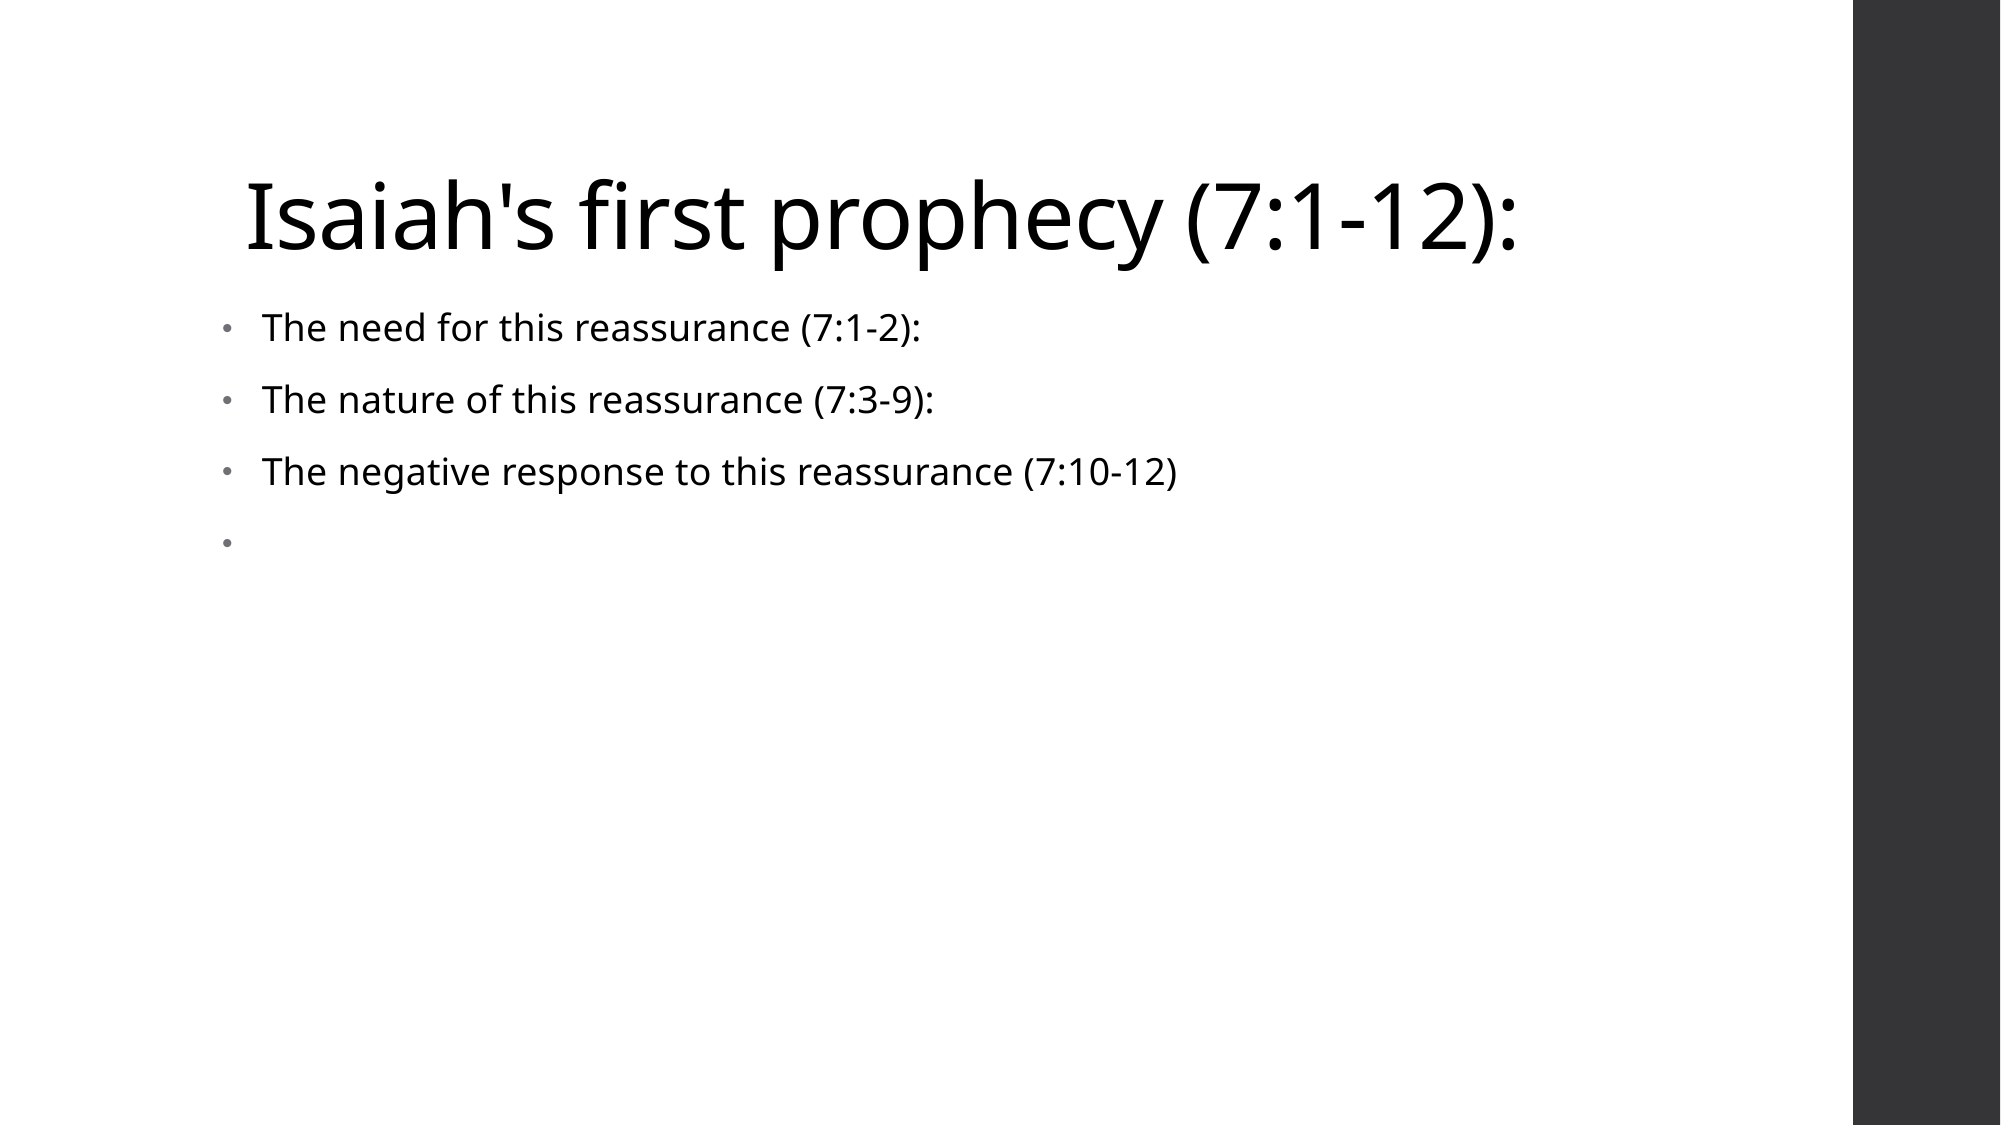

# Isaiah's first prophecy (7:1-12):
 The need for this reassurance (7:1-2):
 The nature of this reassurance (7:3-9):
 The negative response to this reassurance (7:10-12)